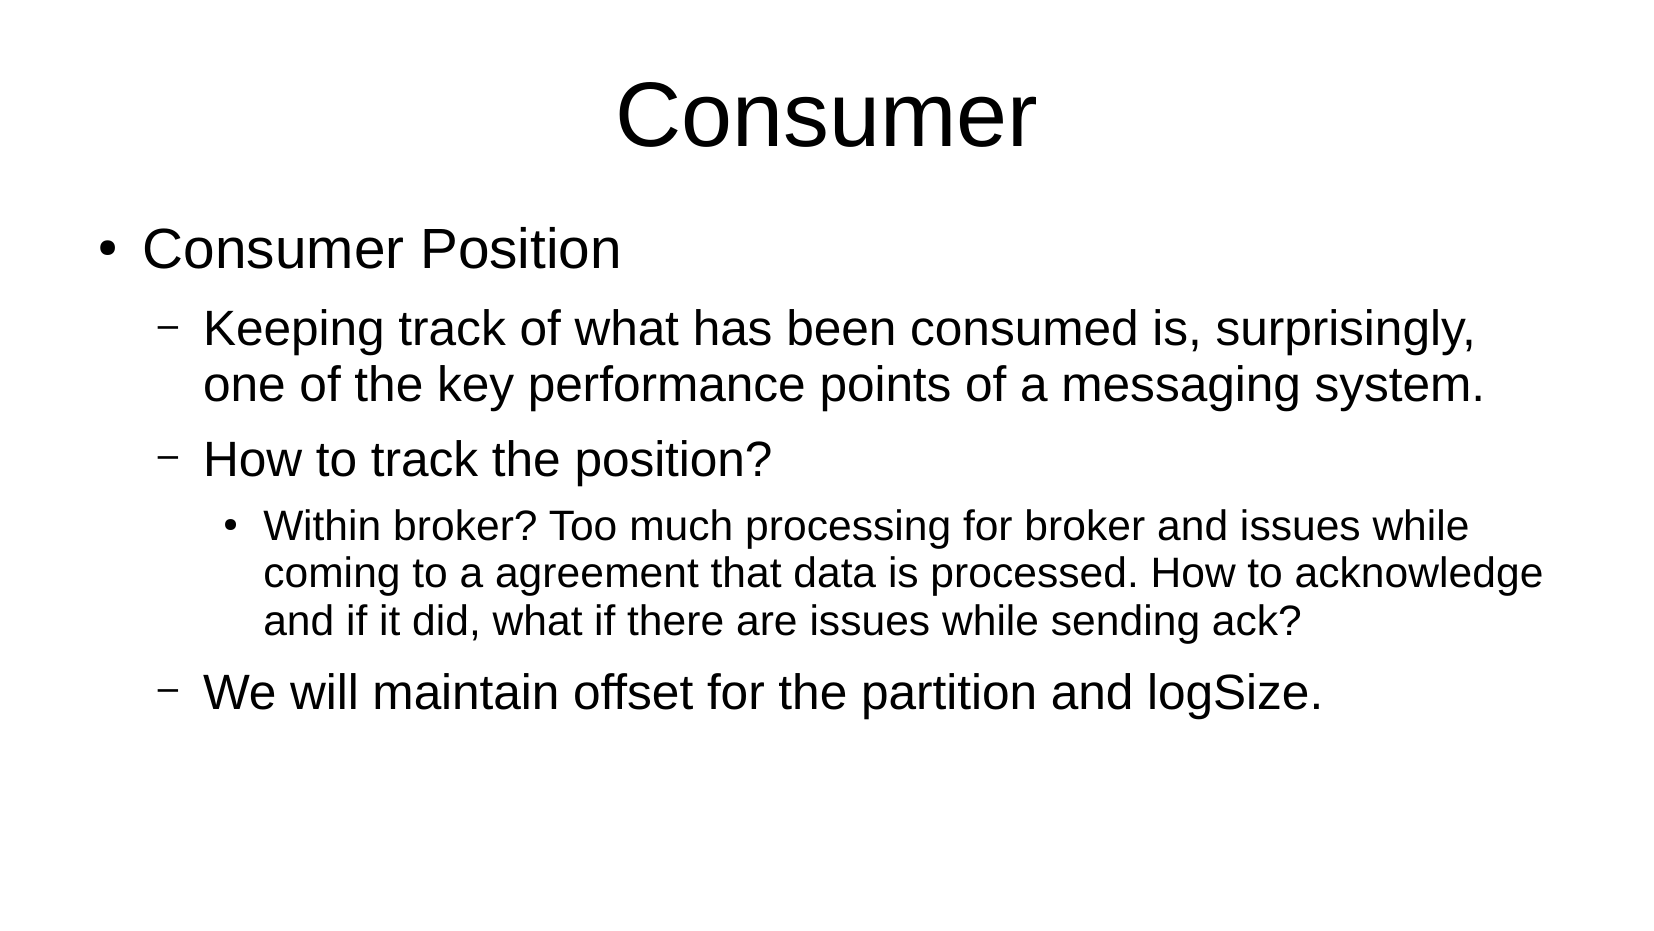

# Consumer
Consumer Position
Keeping track of what has been consumed is, surprisingly, one of the key performance points of a messaging system.
How to track the position?
Within broker? Too much processing for broker and issues while coming to a agreement that data is processed. How to acknowledge and if it did, what if there are issues while sending ack?
We will maintain offset for the partition and logSize.